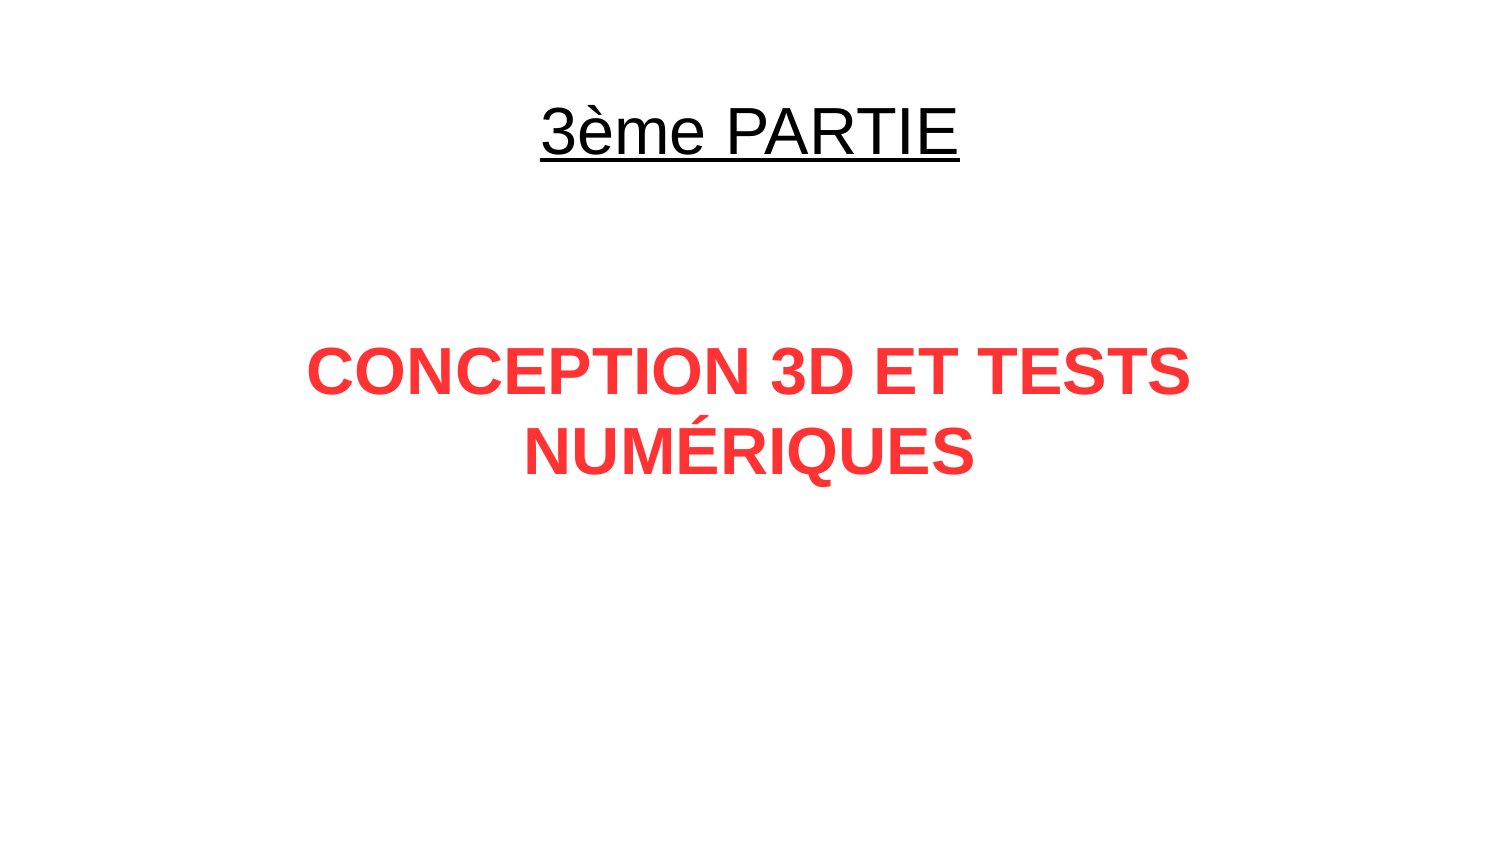

# 3ème PARTIE CONCEPTION 3D ET TESTS NUMÉRIQUES